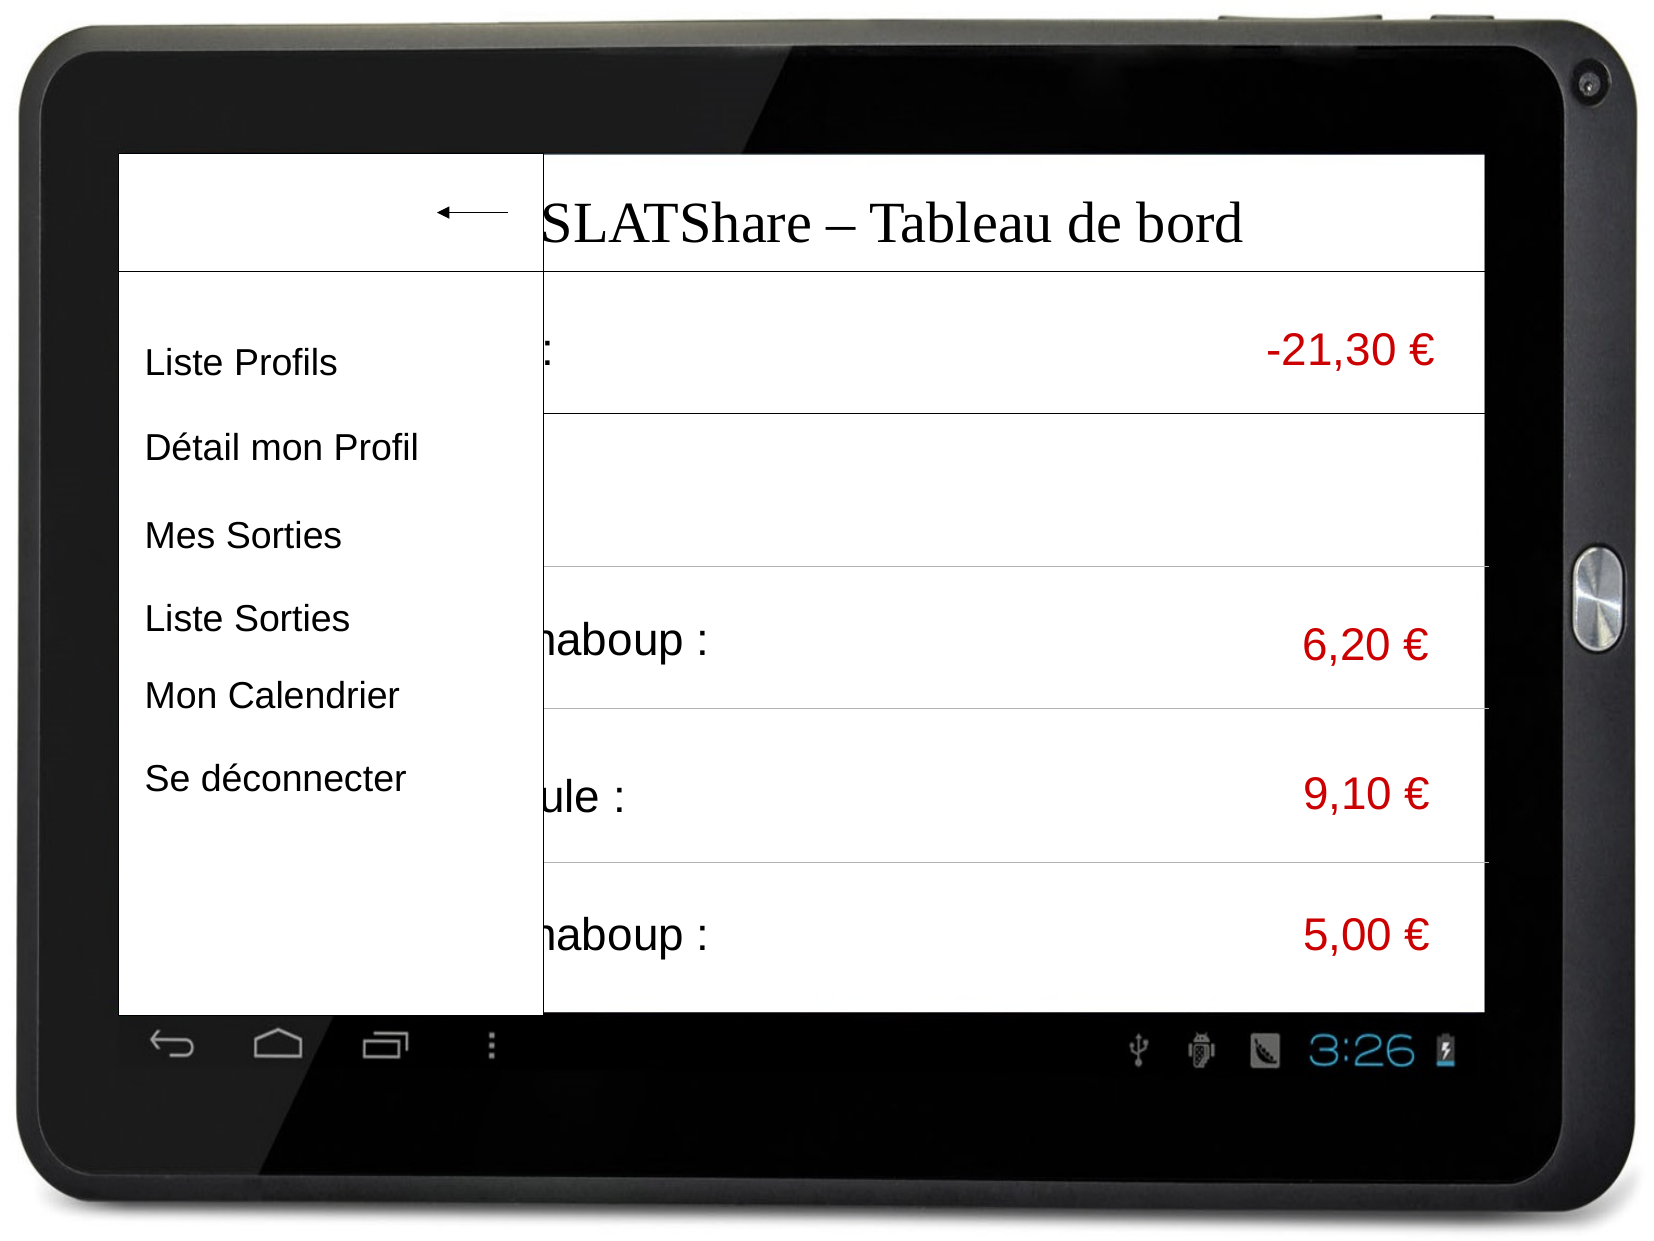

Application SLATShare – Tableau de bord
Sur votre compte :
-21,30 €
Liste Profils
Détail mon Profil
Reste à payer :
Reste à payer :
Mes Sorties
Liste Sorties
- destination Tournaboup :
6,20 €
Mon Calendrier
Se déconnecter
 9,10 €
- destination Barbule :
- destination Tournaboup :
 5,00 €